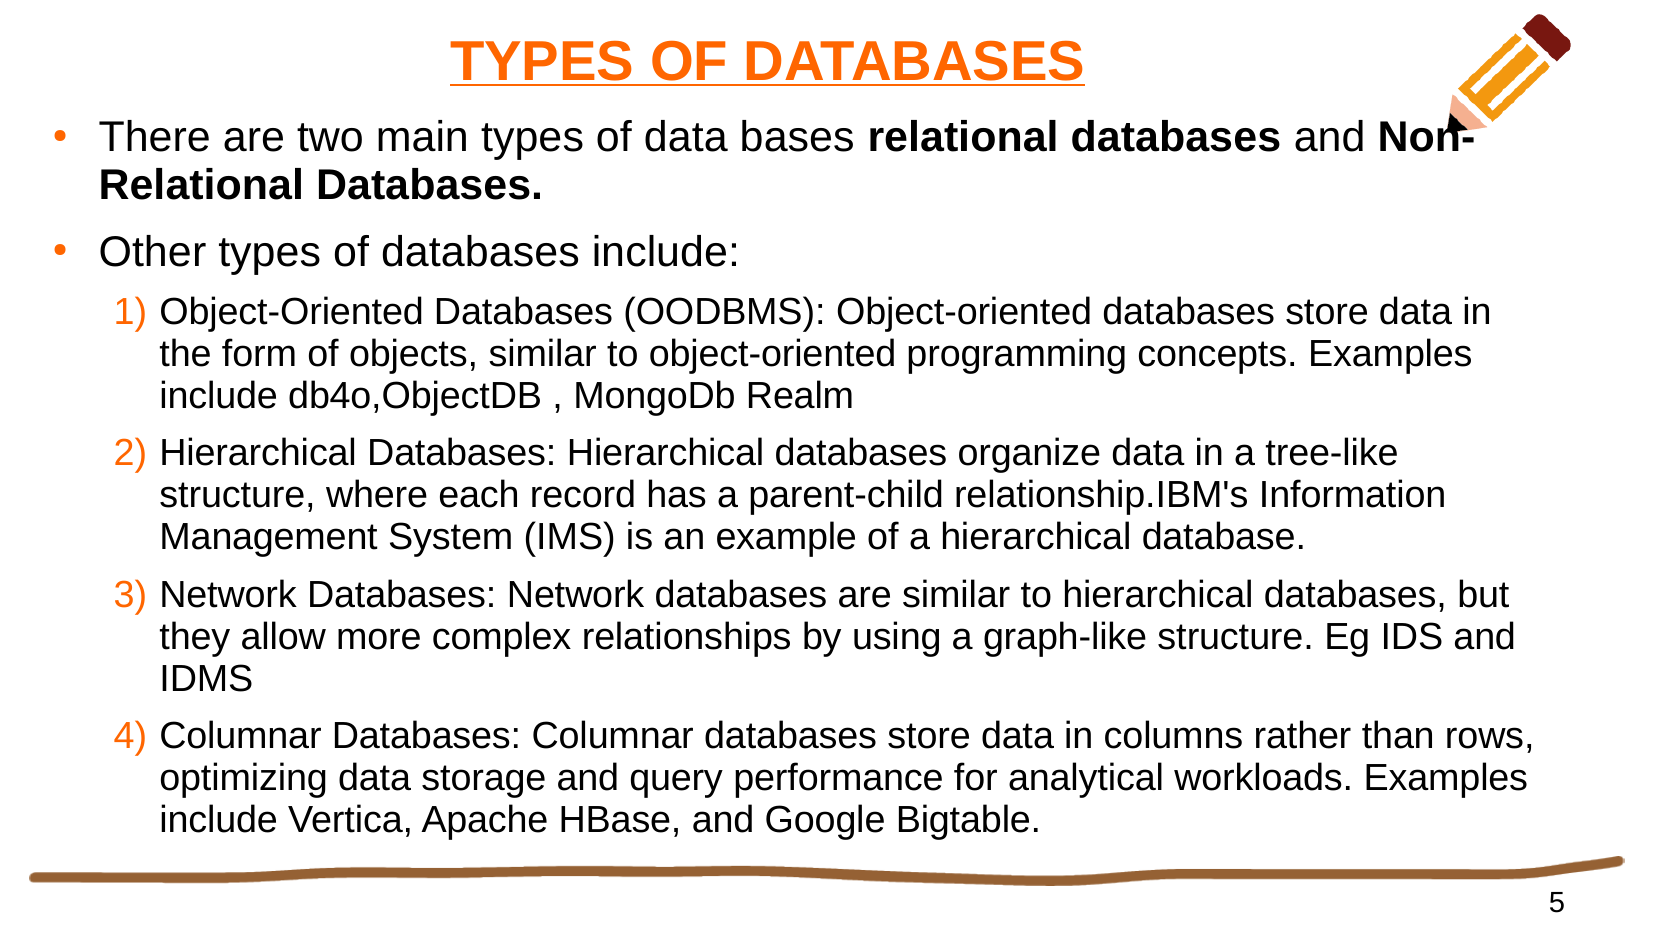

# TYPES OF DATABASES
There are two main types of data bases relational databases and Non-Relational Databases.
Other types of databases include:
Object-Oriented Databases (OODBMS): Object-oriented databases store data in the form of objects, similar to object-oriented programming concepts. Examples include db4o,ObjectDB , MongoDb Realm
Hierarchical Databases: Hierarchical databases organize data in a tree-like structure, where each record has a parent-child relationship.IBM's Information Management System (IMS) is an example of a hierarchical database.
Network Databases: Network databases are similar to hierarchical databases, but they allow more complex relationships by using a graph-like structure. Eg IDS and IDMS
Columnar Databases: Columnar databases store data in columns rather than rows, optimizing data storage and query performance for analytical workloads. Examples include Vertica, Apache HBase, and Google Bigtable.
5